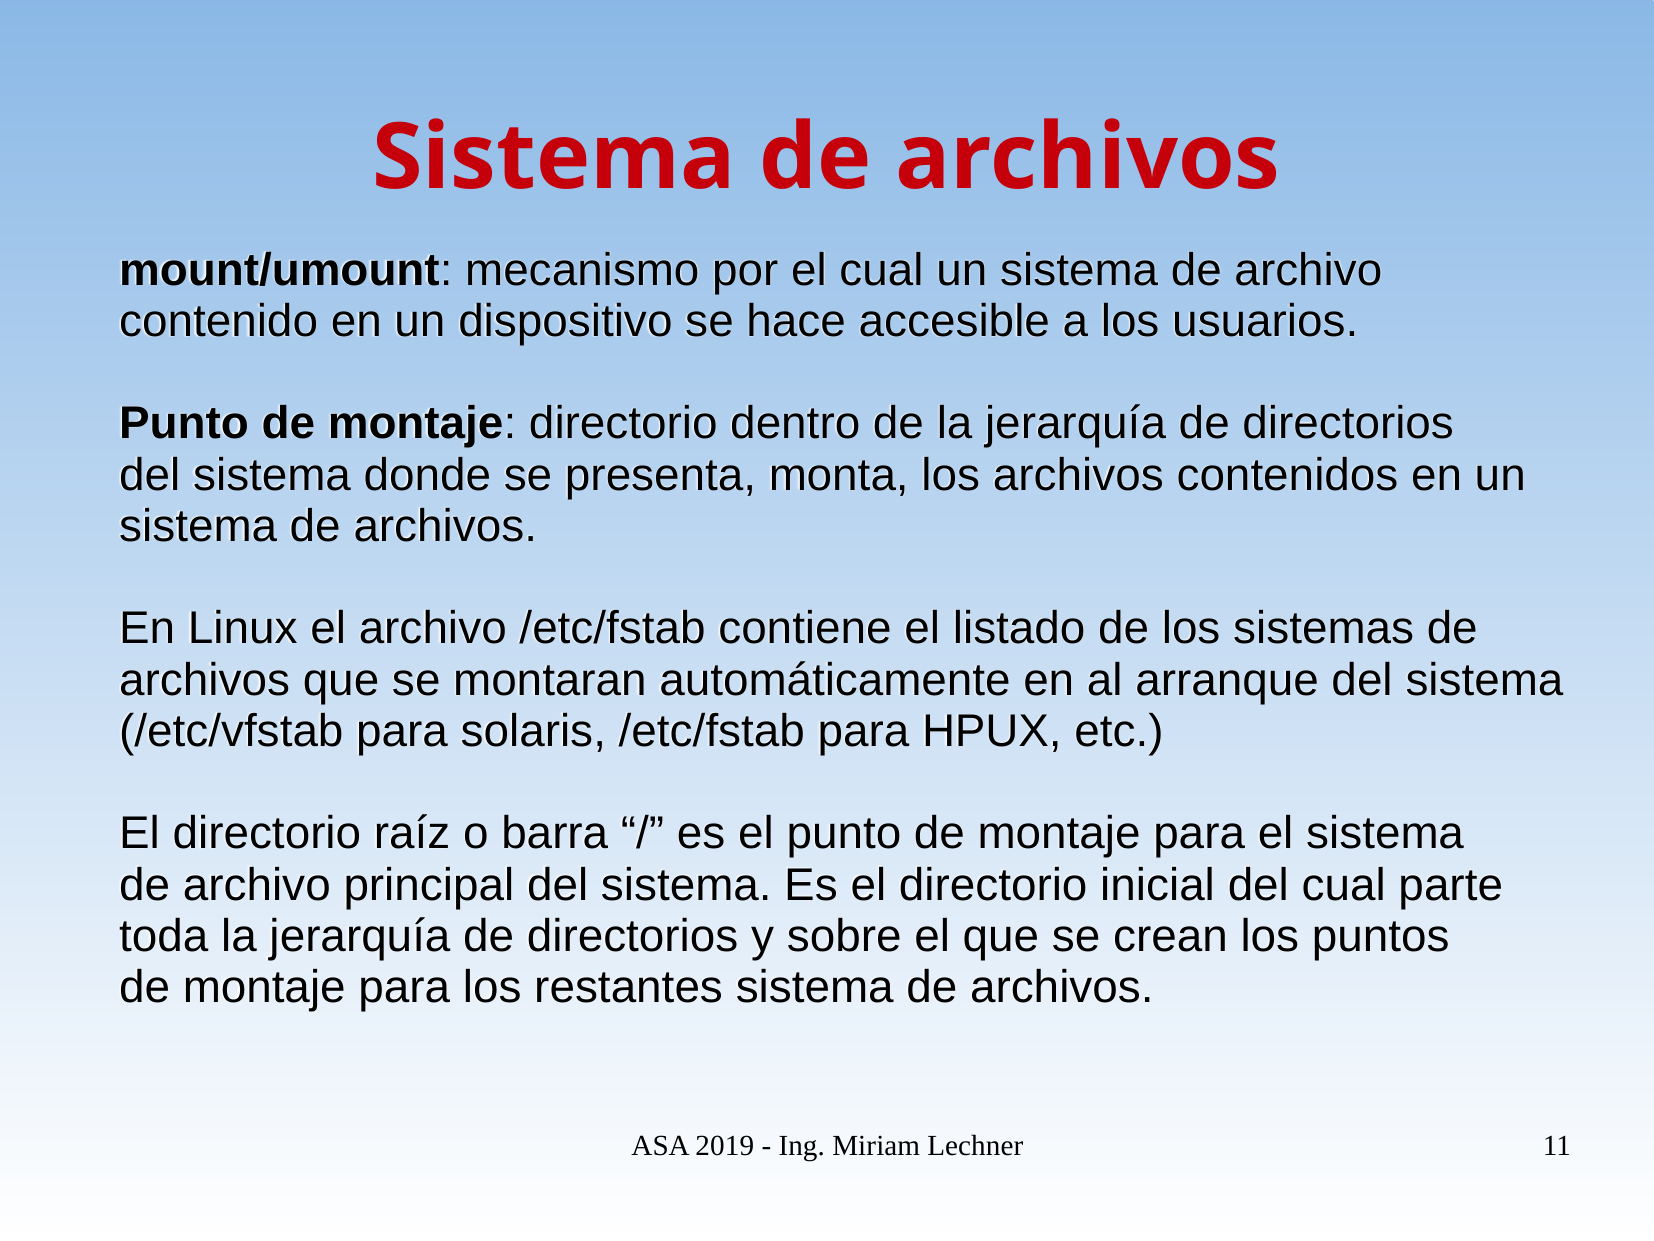

# Sistema de archivos
mount/umount: mecanismo por el cual un sistema de archivo
contenido en un dispositivo se hace accesible a los usuarios.
Punto de montaje: directorio dentro de la jerarquía de directorios
del sistema donde se presenta, monta, los archivos contenidos en un
sistema de archivos.
En Linux el archivo /etc/fstab contiene el listado de los sistemas de
archivos que se montaran automáticamente en al arranque del sistema
(/etc/vfstab para solaris, /etc/fstab para HPUX, etc.)
El directorio raíz o barra “/” es el punto de montaje para el sistema
de archivo principal del sistema. Es el directorio inicial del cual parte
toda la jerarquía de directorios y sobre el que se crean los puntos
de montaje para los restantes sistema de archivos.
ASA 2019 - Ing. Miriam Lechner
11